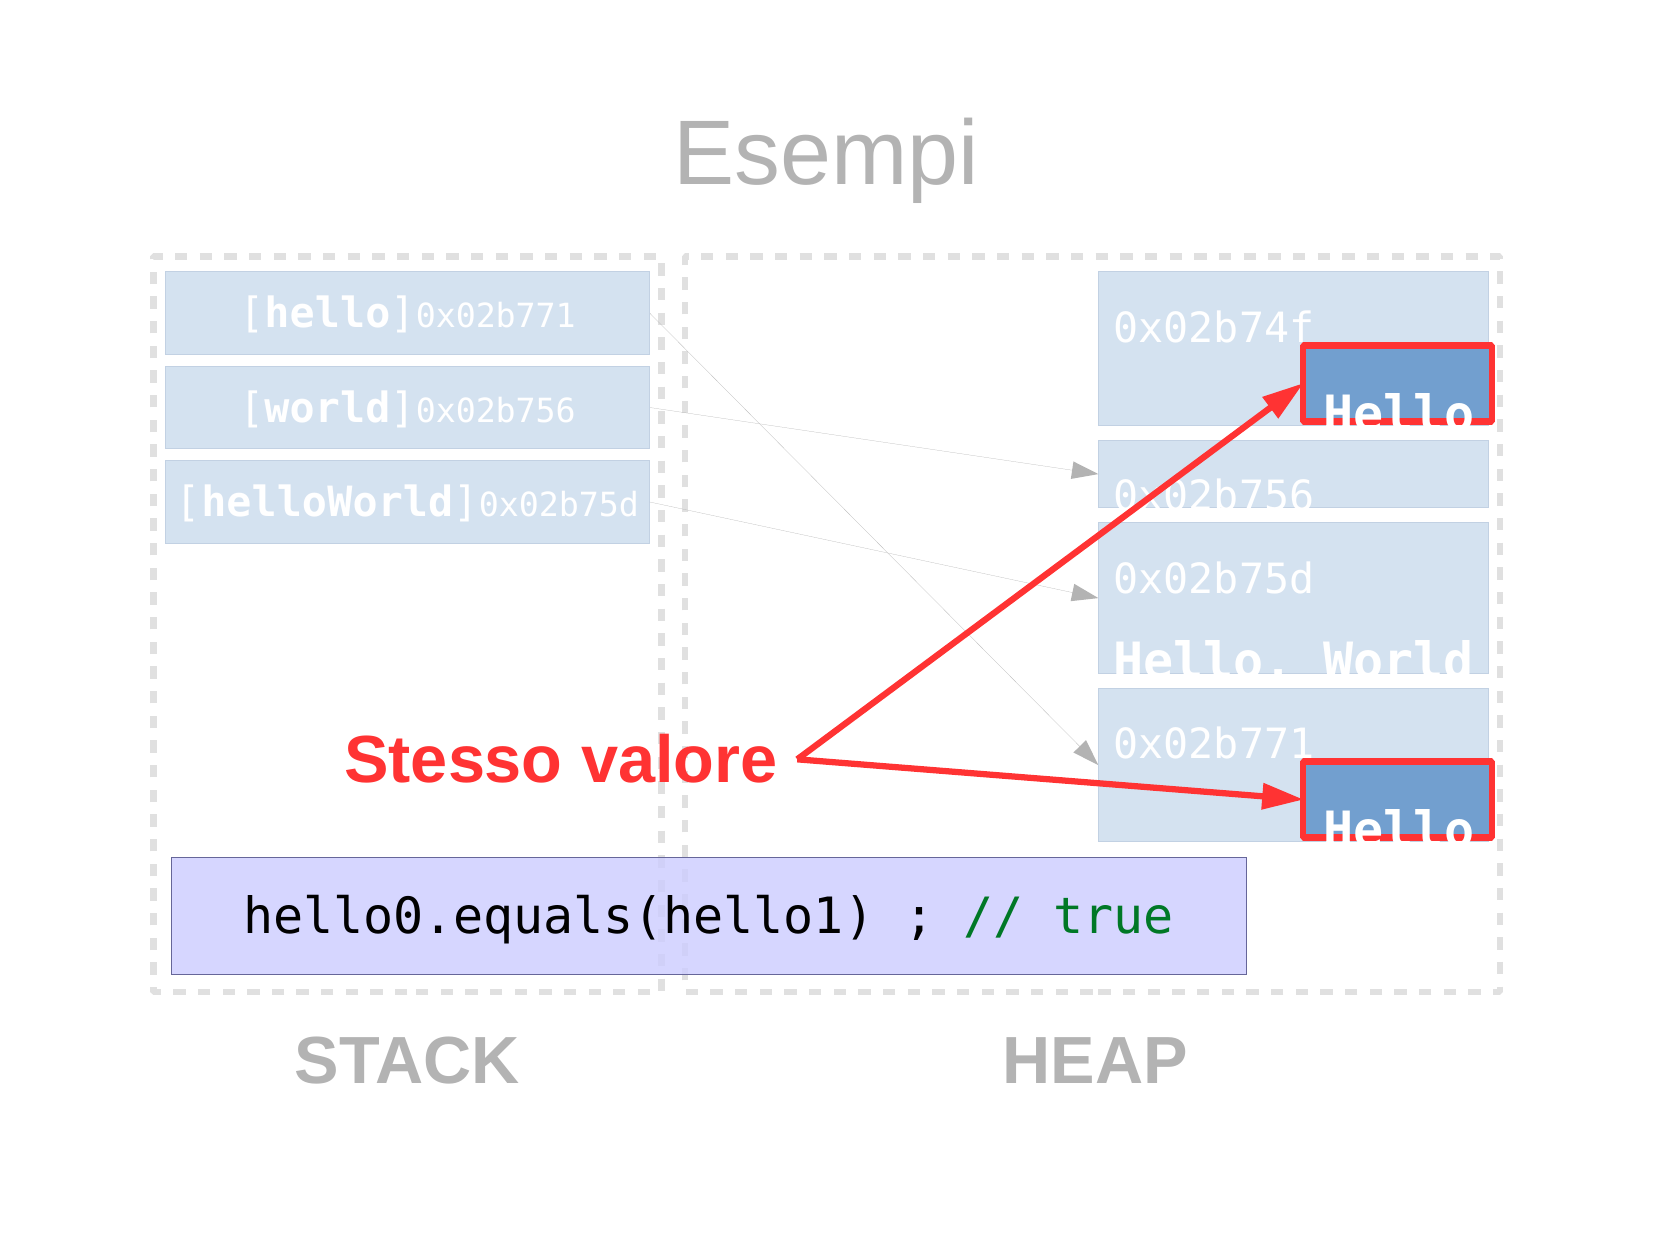

# Esempi
[hello]0x02b771
0x02b74f
Hello
Hello
[world]0x02b756
0x02b756
[helloWorld]0x02b75d
0x02b75d
Hello, World
0x02b771
Hello
Stesso valore
Hello
hello0.equals(hello1) ; // true
STACK
HEAP